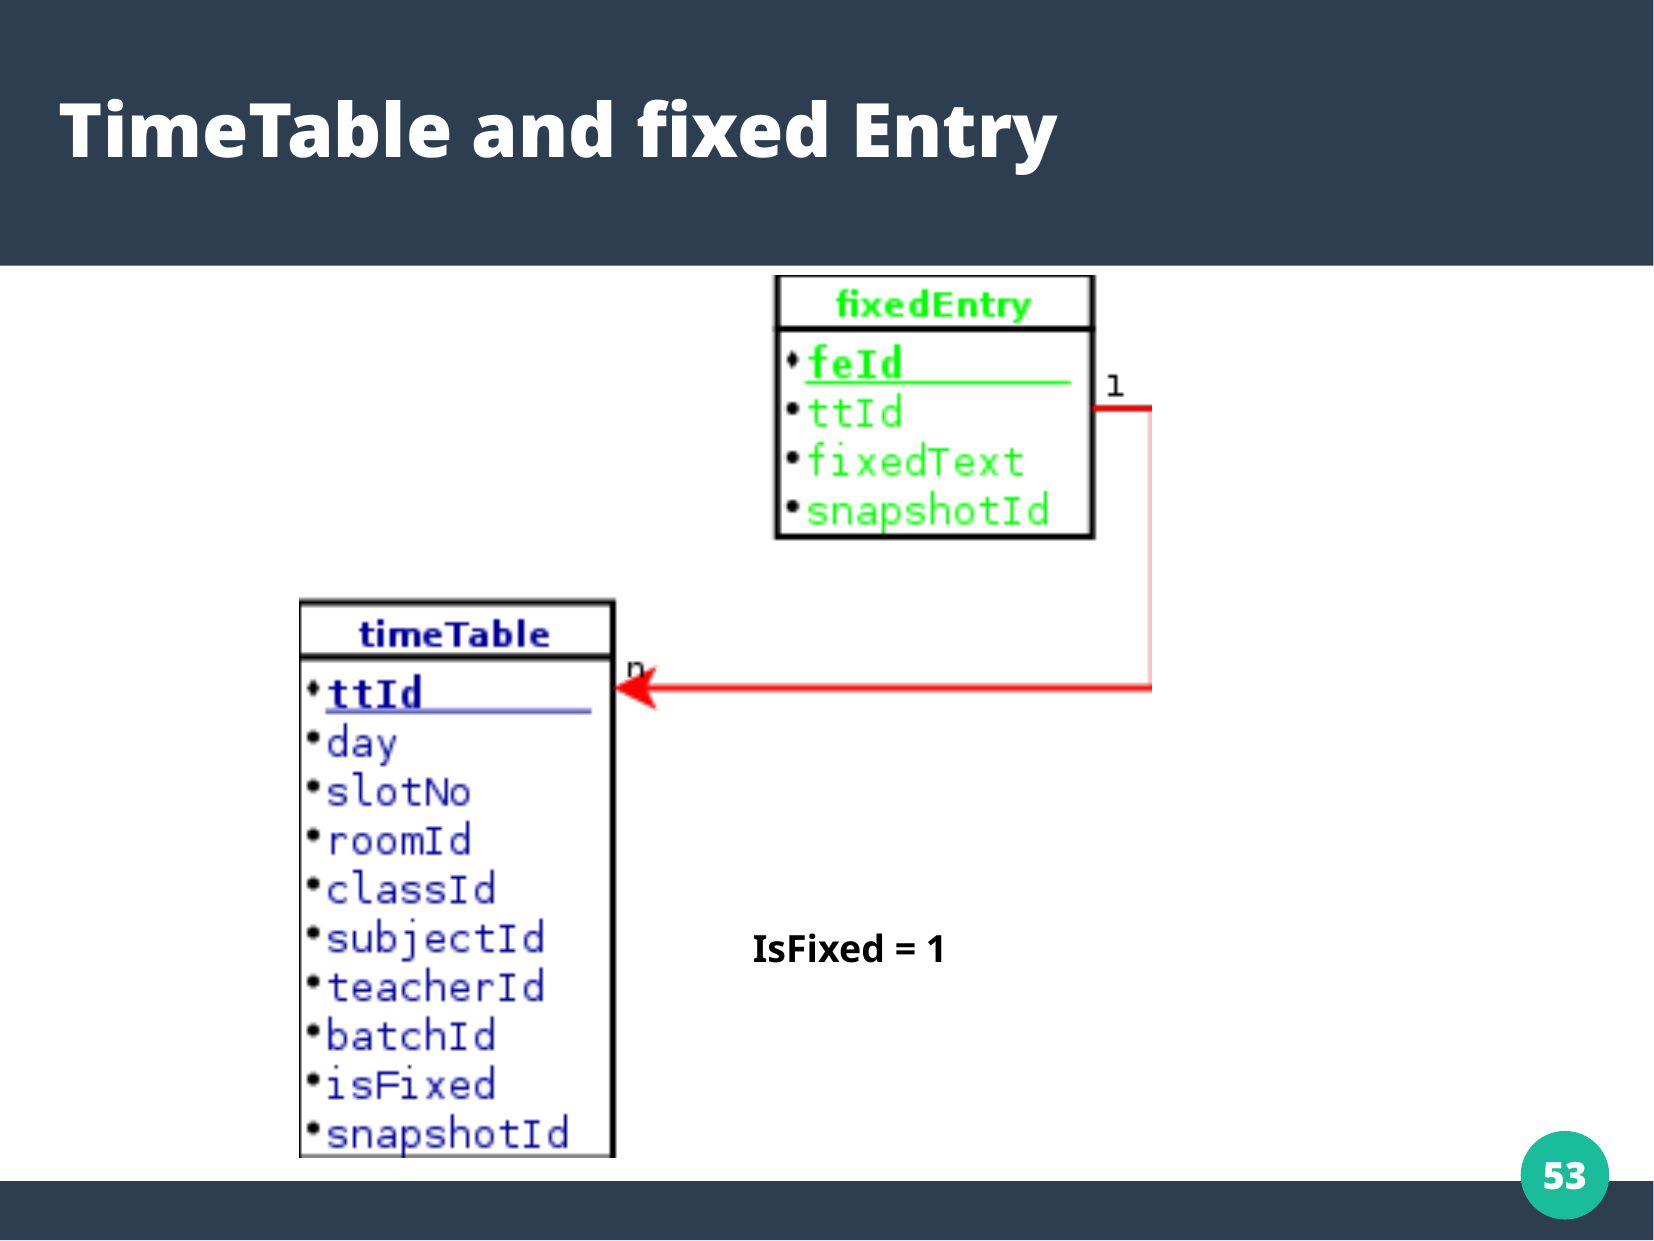

# TimeTable and fixed Entry
IsFixed = 1
53